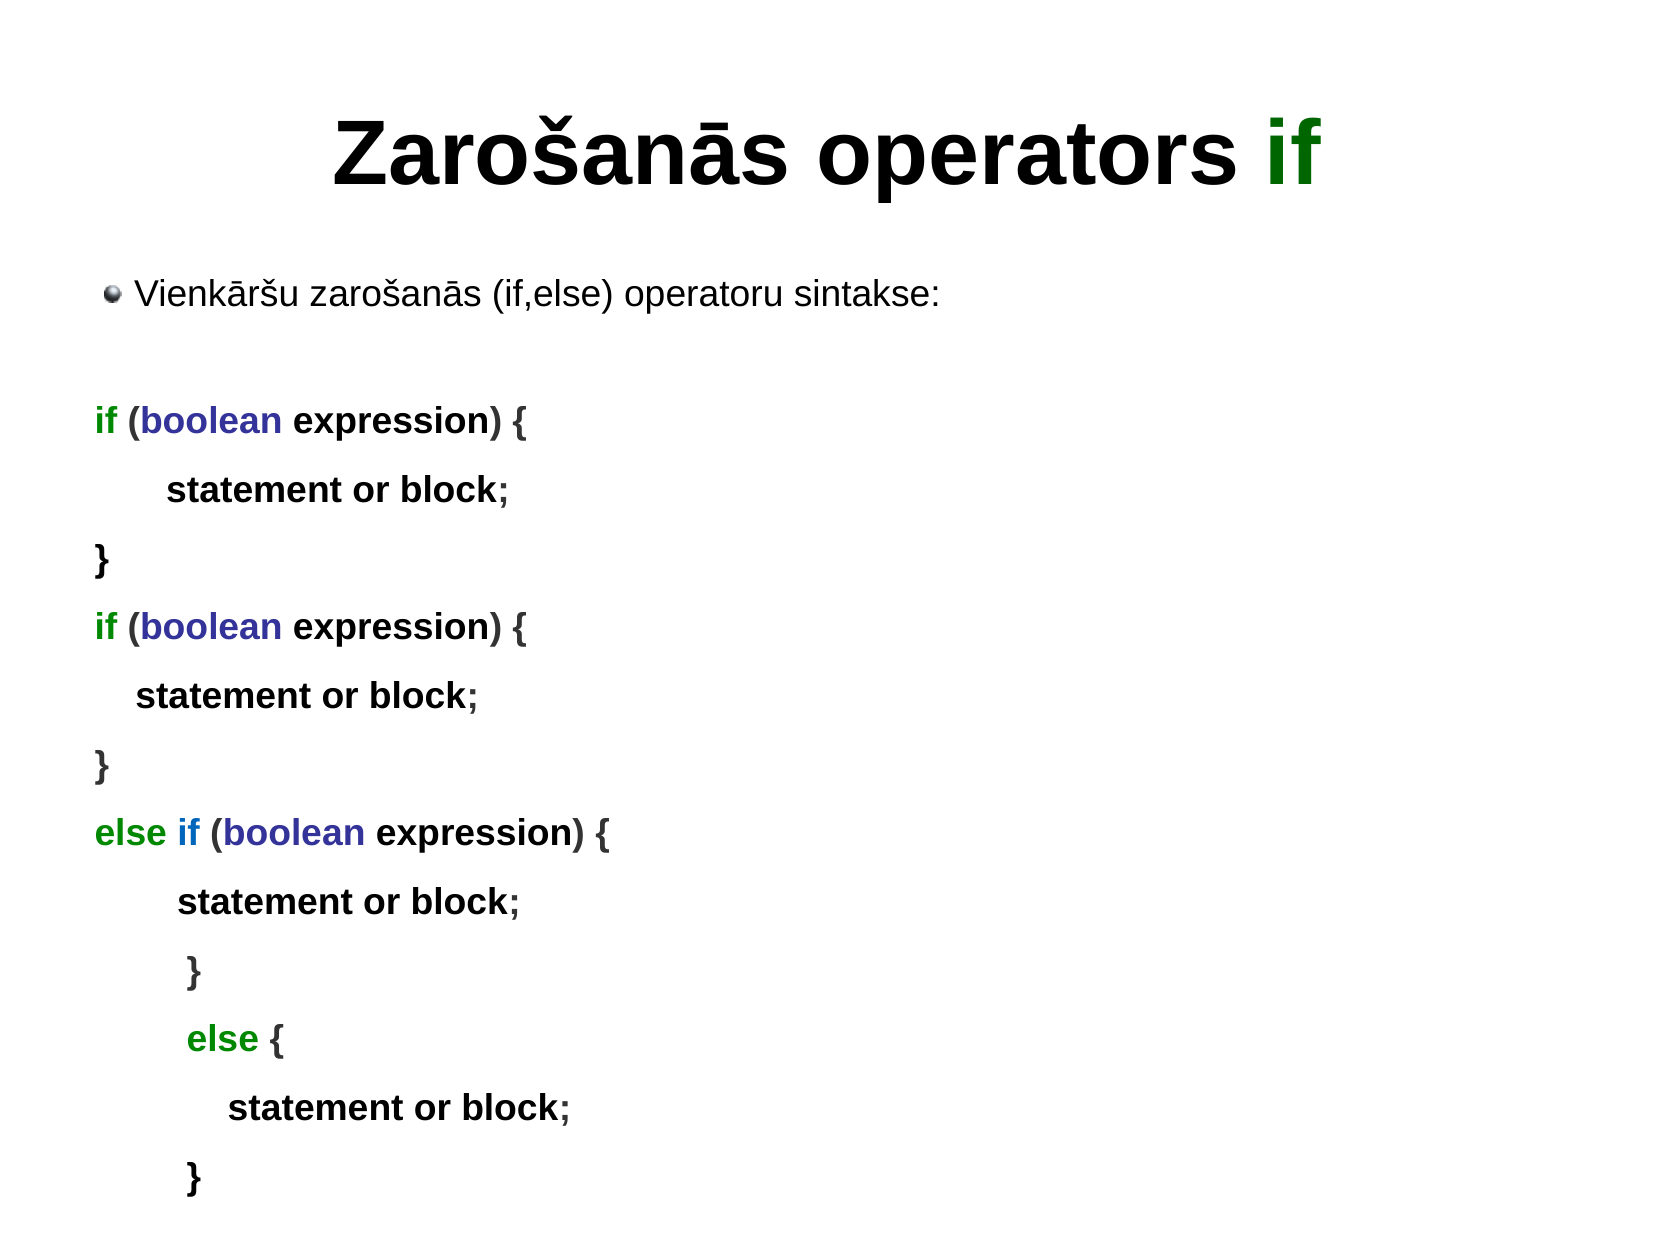

# Zarošanās operators if
Vienkāršu zarošanās (if,else) operatoru sintakse:
if (boolean expression) {
 statement or block;
}
if (boolean expression) {
 statement or block;
}
else if (boolean expression) {
 		statement or block;
 }
 else {
 statement or block;
 }